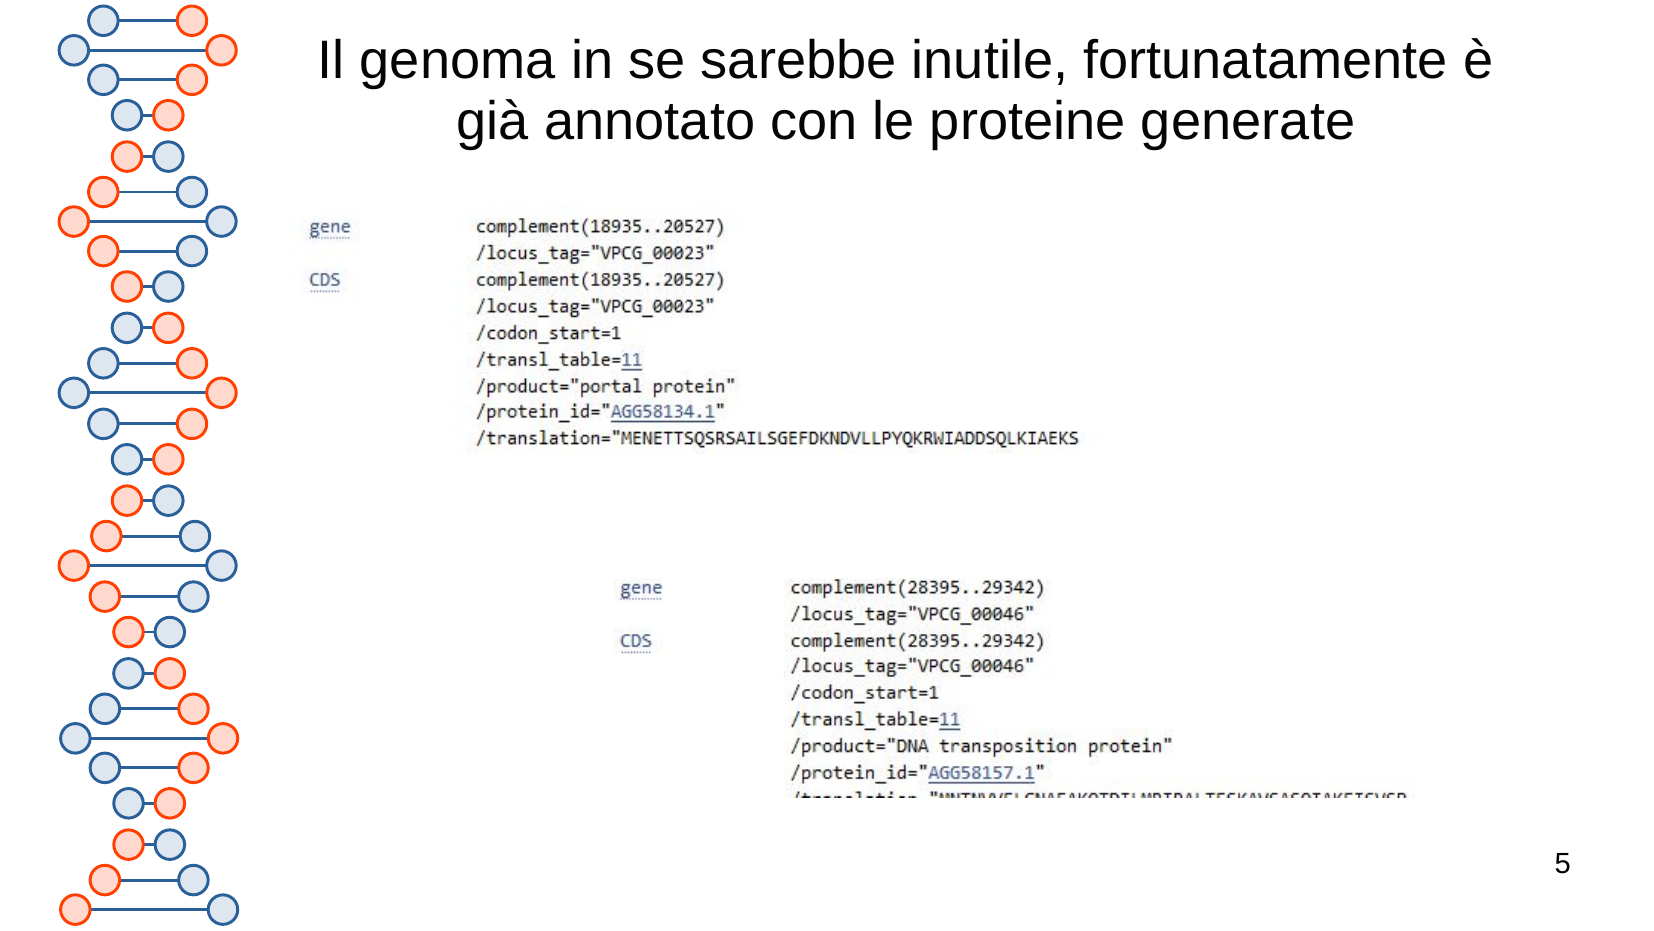

# Il genoma in se sarebbe inutile, fortunatamente è già annotato con le proteine generate
5